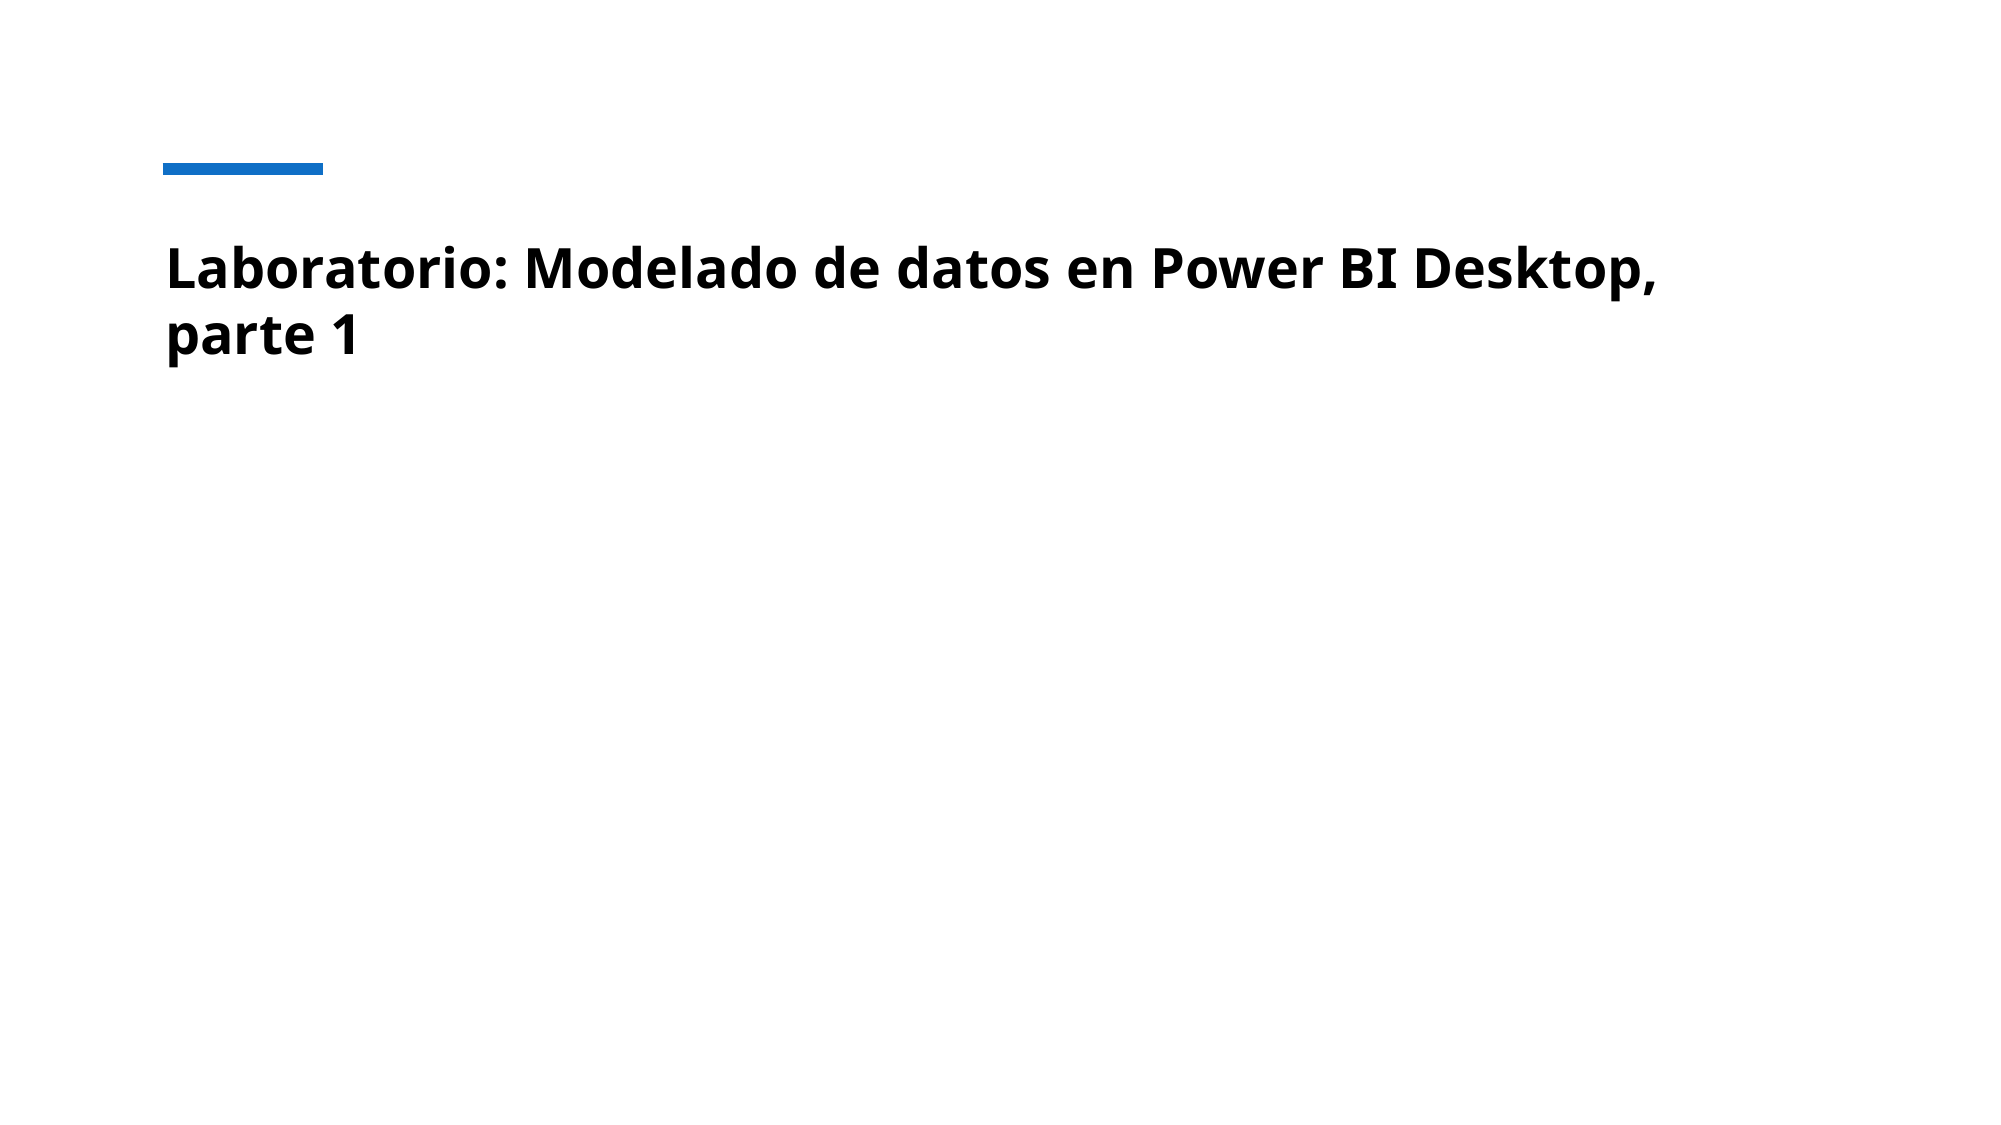

# Laboratorio: Modelado de datos en Power BI Desktop, parte 1